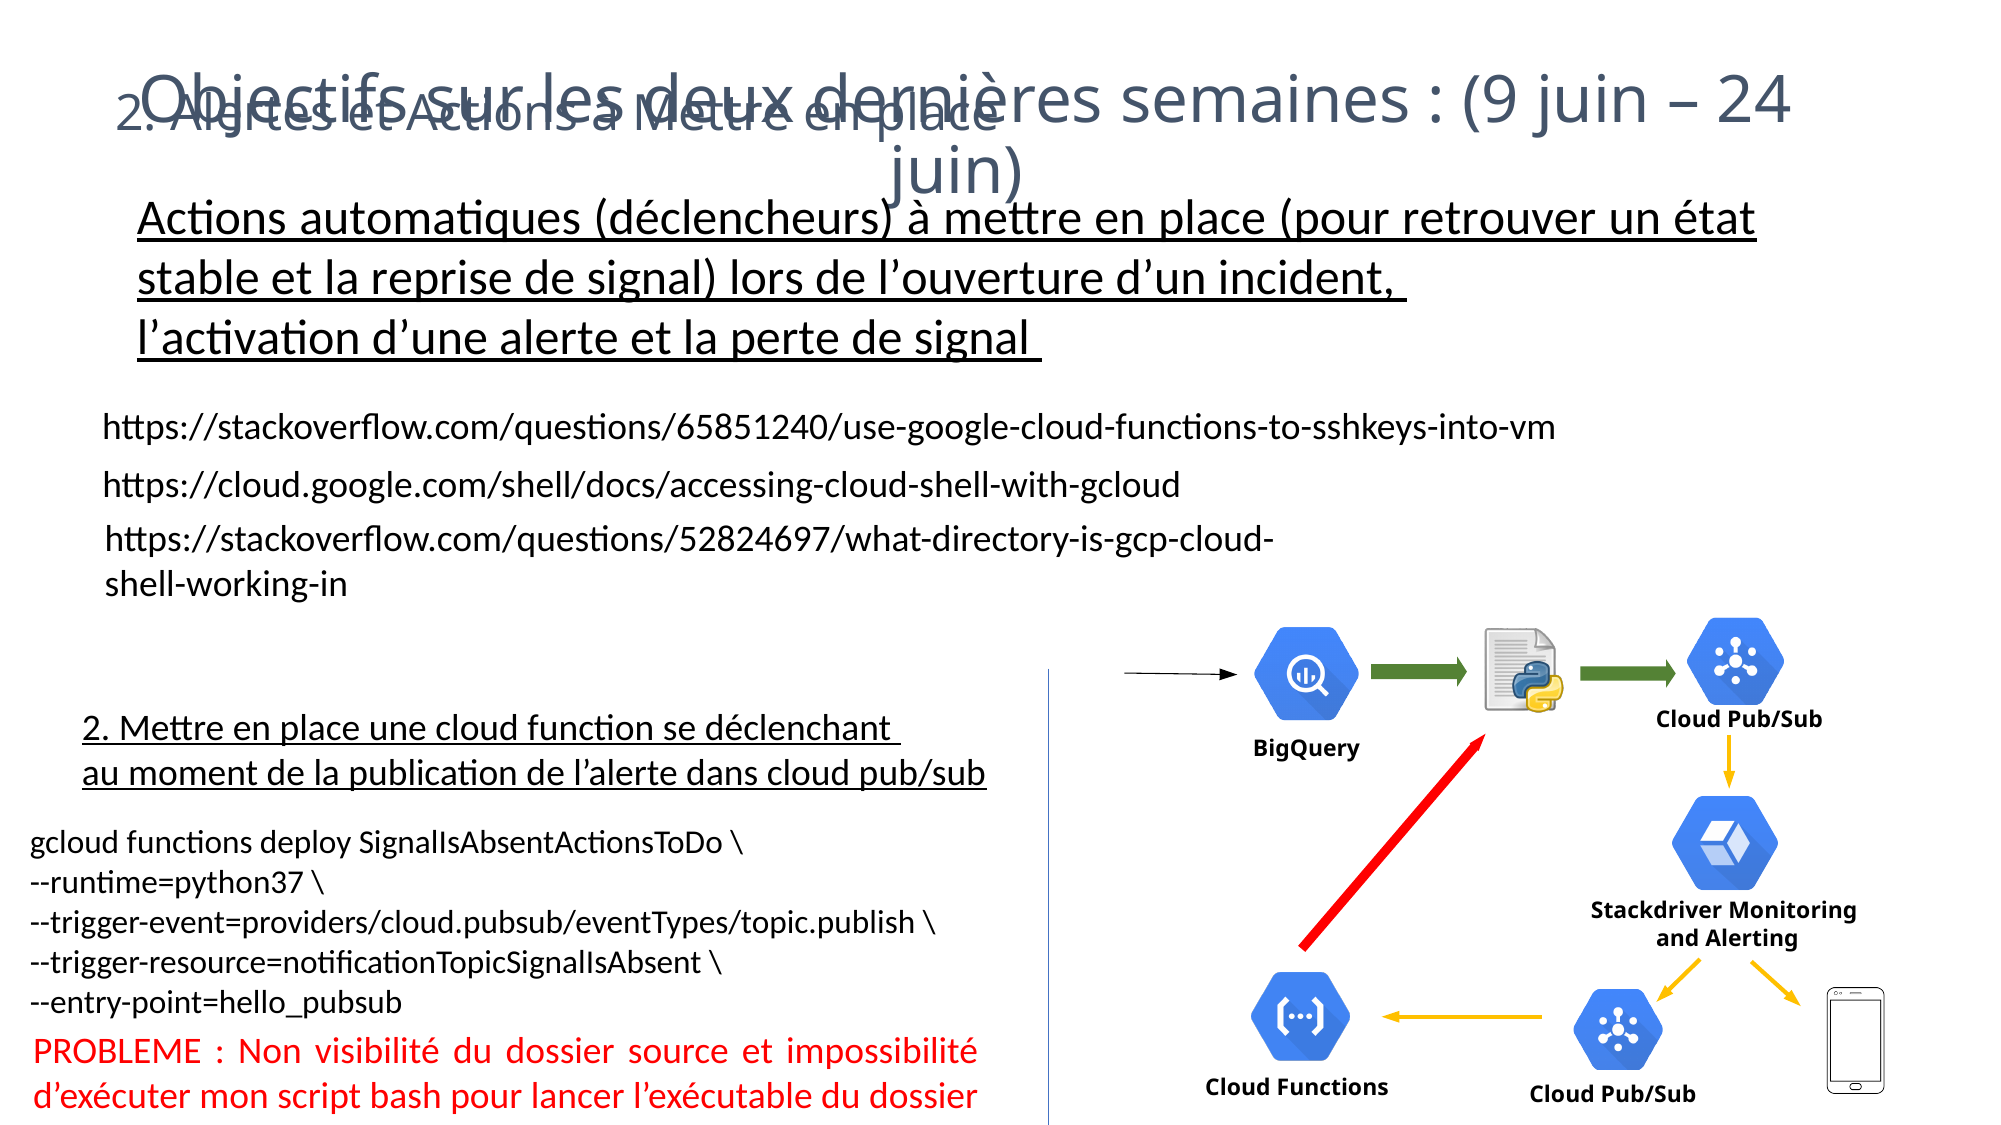

# Objectifs sur les deux dernières semaines : (9 juin – 24 juin)
2. Alertes et Actions à Mettre en place
Actions automatiques (déclencheurs) à mettre en place (pour retrouver un état stable et la reprise de signal) lors de l’ouverture d’un incident,
l’activation d’une alerte et la perte de signal
https://stackoverflow.com/questions/65851240/use-google-cloud-functions-to-sshkeys-into-vm
https://cloud.google.com/shell/docs/accessing-cloud-shell-with-gcloud
https://stackoverflow.com/questions/52824697/what-directory-is-gcp-cloud-shell-working-in
2. Mettre en place une cloud function se déclenchant
au moment de la publication de l’alerte dans cloud pub/sub
Cloud Pub/Sub
BigQuery
gcloud functions deploy SignalIsAbsentActionsToDo \
--runtime=python37 \
--trigger-event=providers/cloud.pubsub/eventTypes/topic.publish \
--trigger-resource=notificationTopicSignalIsAbsent \
--entry-point=hello_pubsub
Stackdriver Monitoring
and Alerting
PROBLEME : Non visibilité du dossier source et impossibilité d’exécuter mon script bash pour lancer l’exécutable du dossier
Cloud Functions
Cloud Pub/Sub